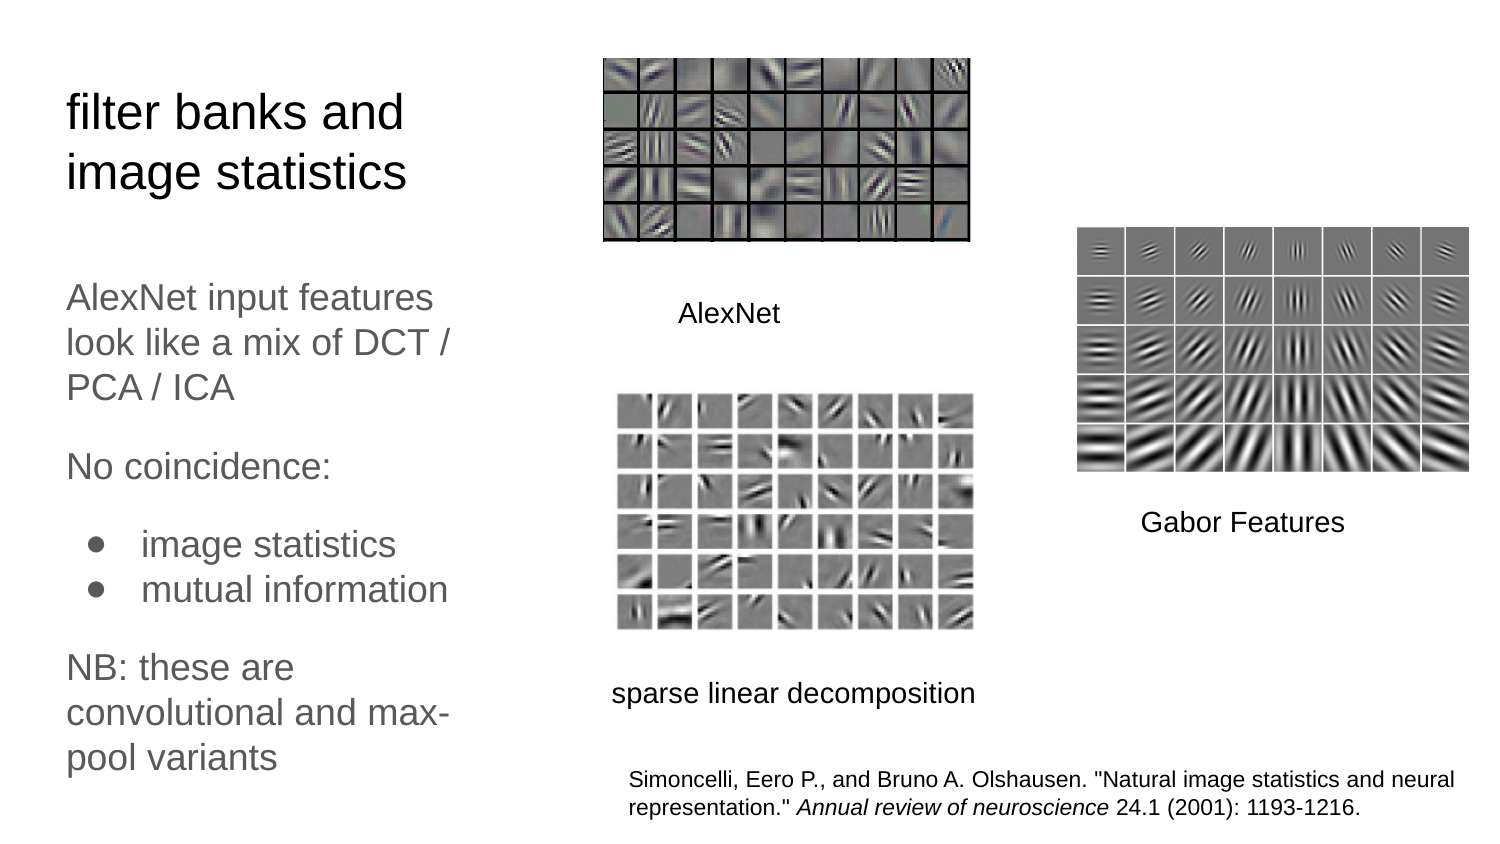

# filter banks and image statistics
AlexNet input features look like a mix of DCT / PCA / ICA
No coincidence:
image statistics
mutual information
NB: these are convolutional and max-pool variants
AlexNet
Gabor Features
sparse linear decomposition
Simoncelli, Eero P., and Bruno A. Olshausen. "Natural image statistics and neural representation." Annual review of neuroscience 24.1 (2001): 1193-1216.